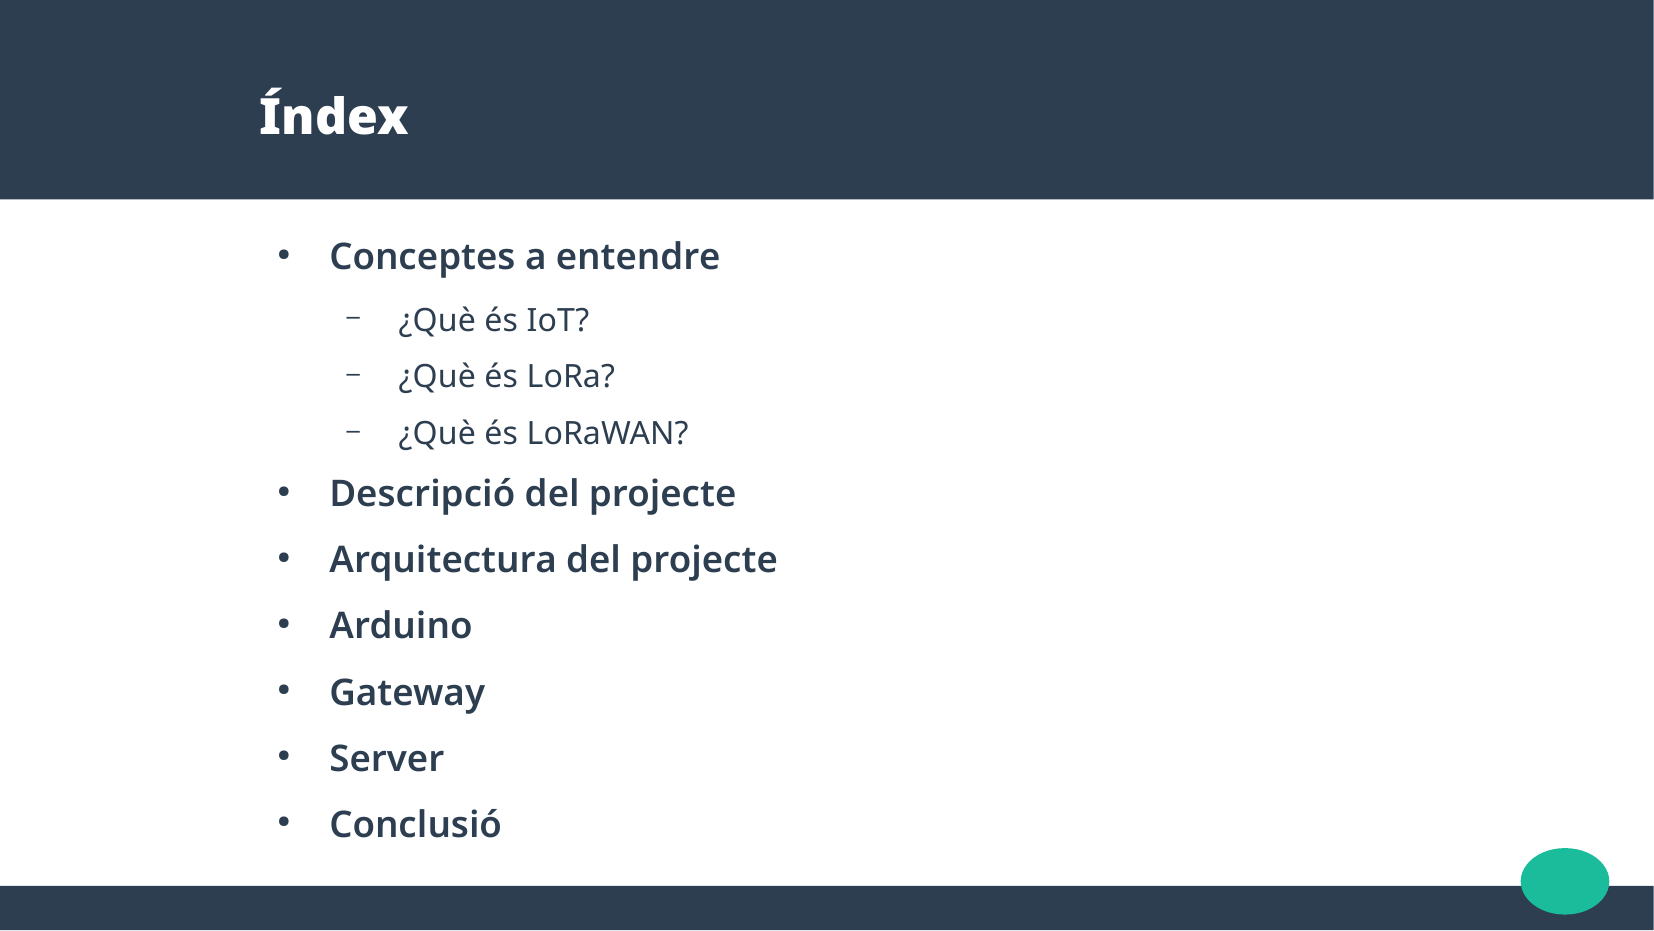

# Índex
Conceptes a entendre
¿Què és IoT?
¿Què és LoRa?
¿Què és LoRaWAN?
Descripció del projecte
Arquitectura del projecte
Arduino
Gateway
Server
Conclusió